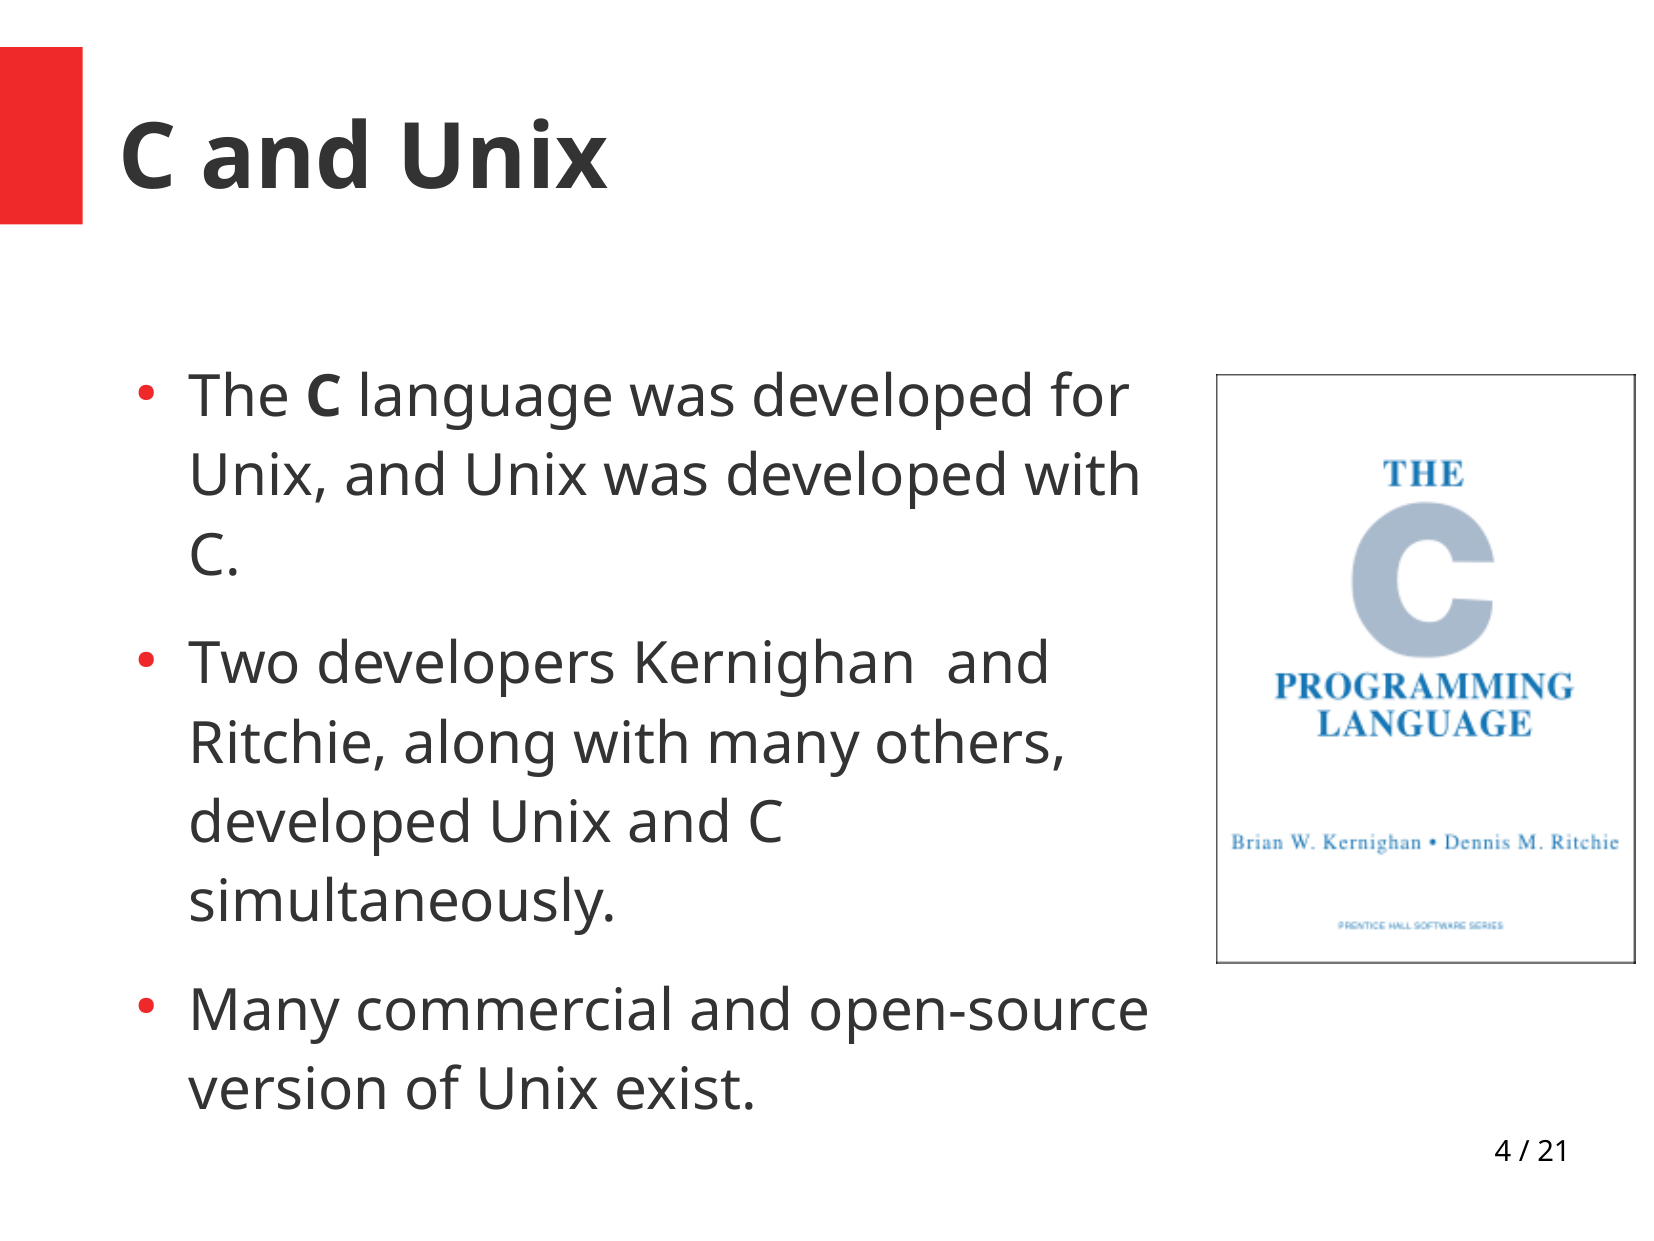

# C and Unix
The C language was developed for Unix, and Unix was developed with C.
Two developers Kernighan and Ritchie, along with many others, developed Unix and C simultaneously.
Many commercial and open-source version of Unix exist.
4